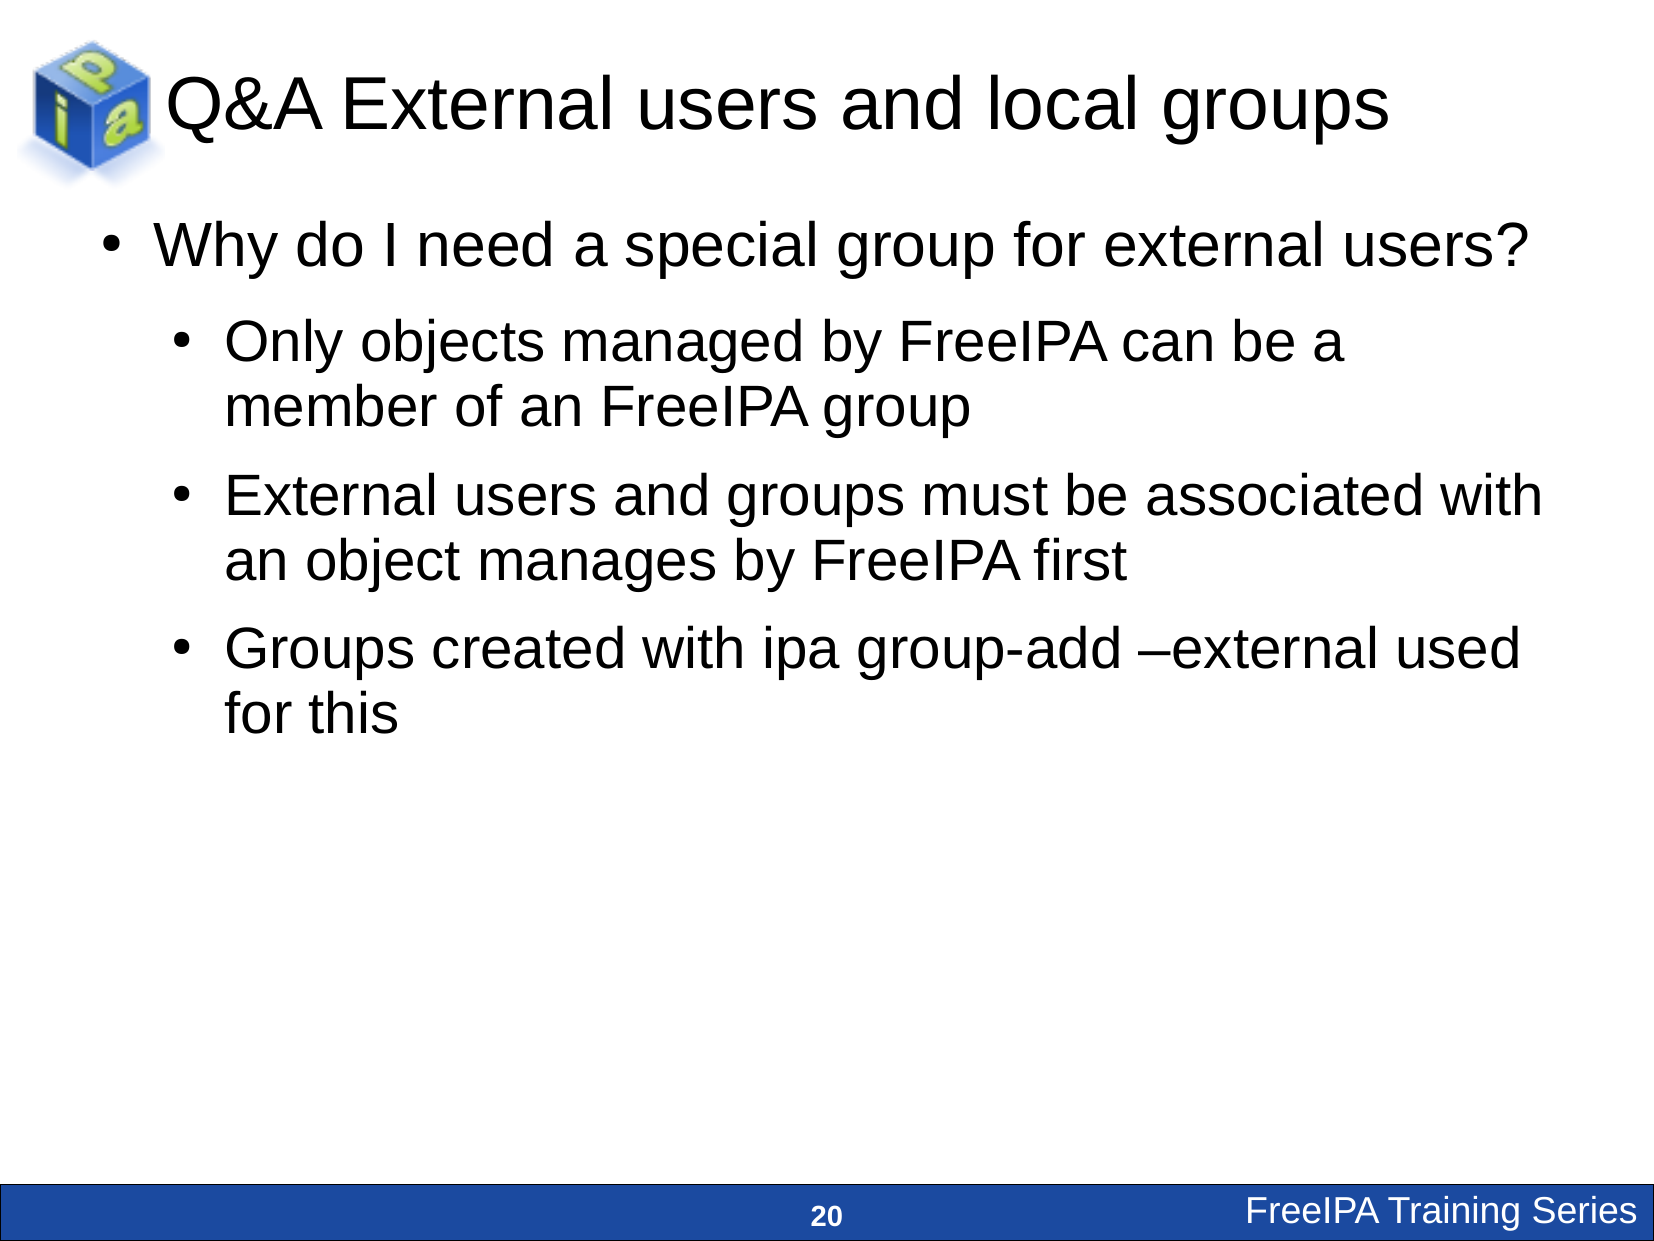

# Q&A External users and local groups
Why do I need a special group for external users?
Only objects managed by FreeIPA can be a member of an FreeIPA group
External users and groups must be associated with an object manages by FreeIPA first
Groups created with ipa group-add –external used for this
20